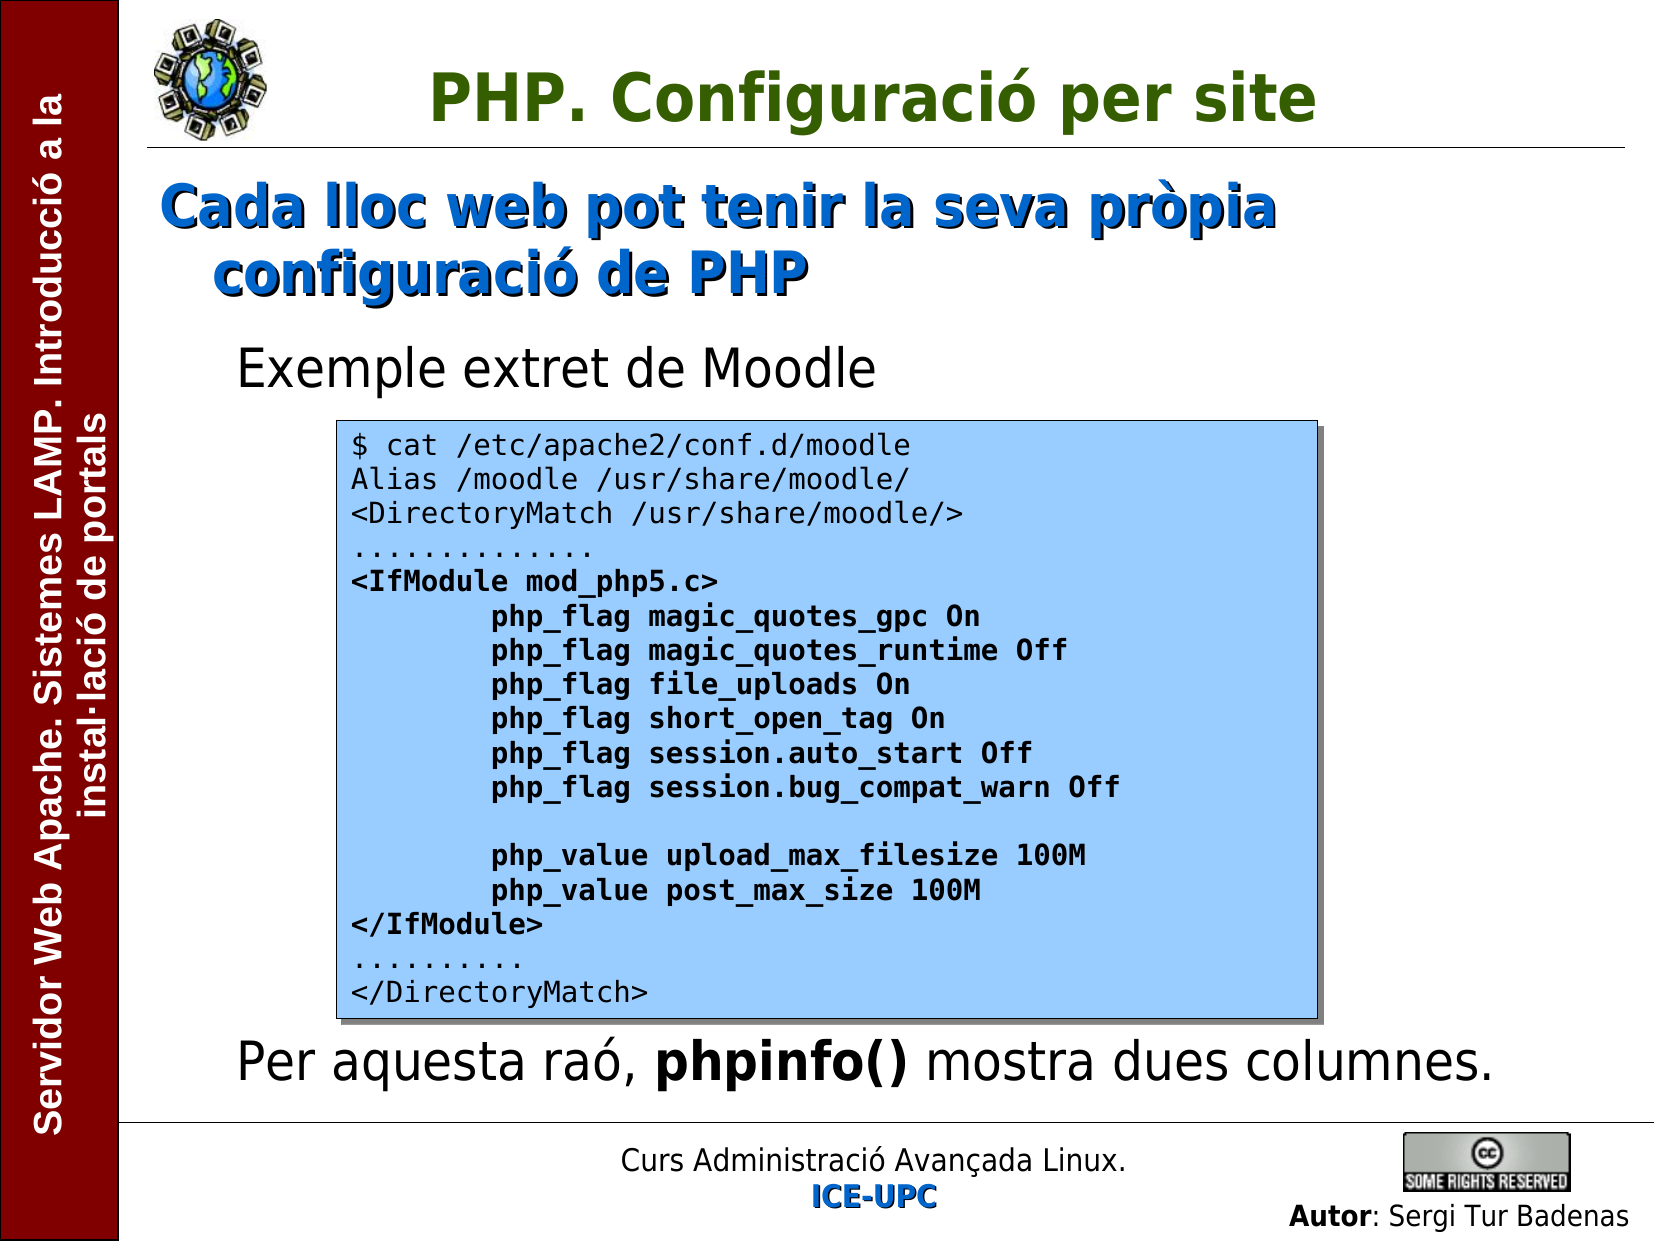

# PHP. Configuració per site
Cada lloc web pot tenir la seva pròpia configuració de PHP
Exemple extret de Moodle
Per aquesta raó, phpinfo() mostra dues columnes.
$ cat /etc/apache2/conf.d/moodle
Alias /moodle /usr/share/moodle/
<DirectoryMatch /usr/share/moodle/>
..............
<IfModule mod_php5.c>
 php_flag magic_quotes_gpc On
 php_flag magic_quotes_runtime Off
 php_flag file_uploads On
 php_flag short_open_tag On
 php_flag session.auto_start Off
 php_flag session.bug_compat_warn Off
 php_value upload_max_filesize 100M
 php_value post_max_size 100M
</IfModule>
..........
</DirectoryMatch>